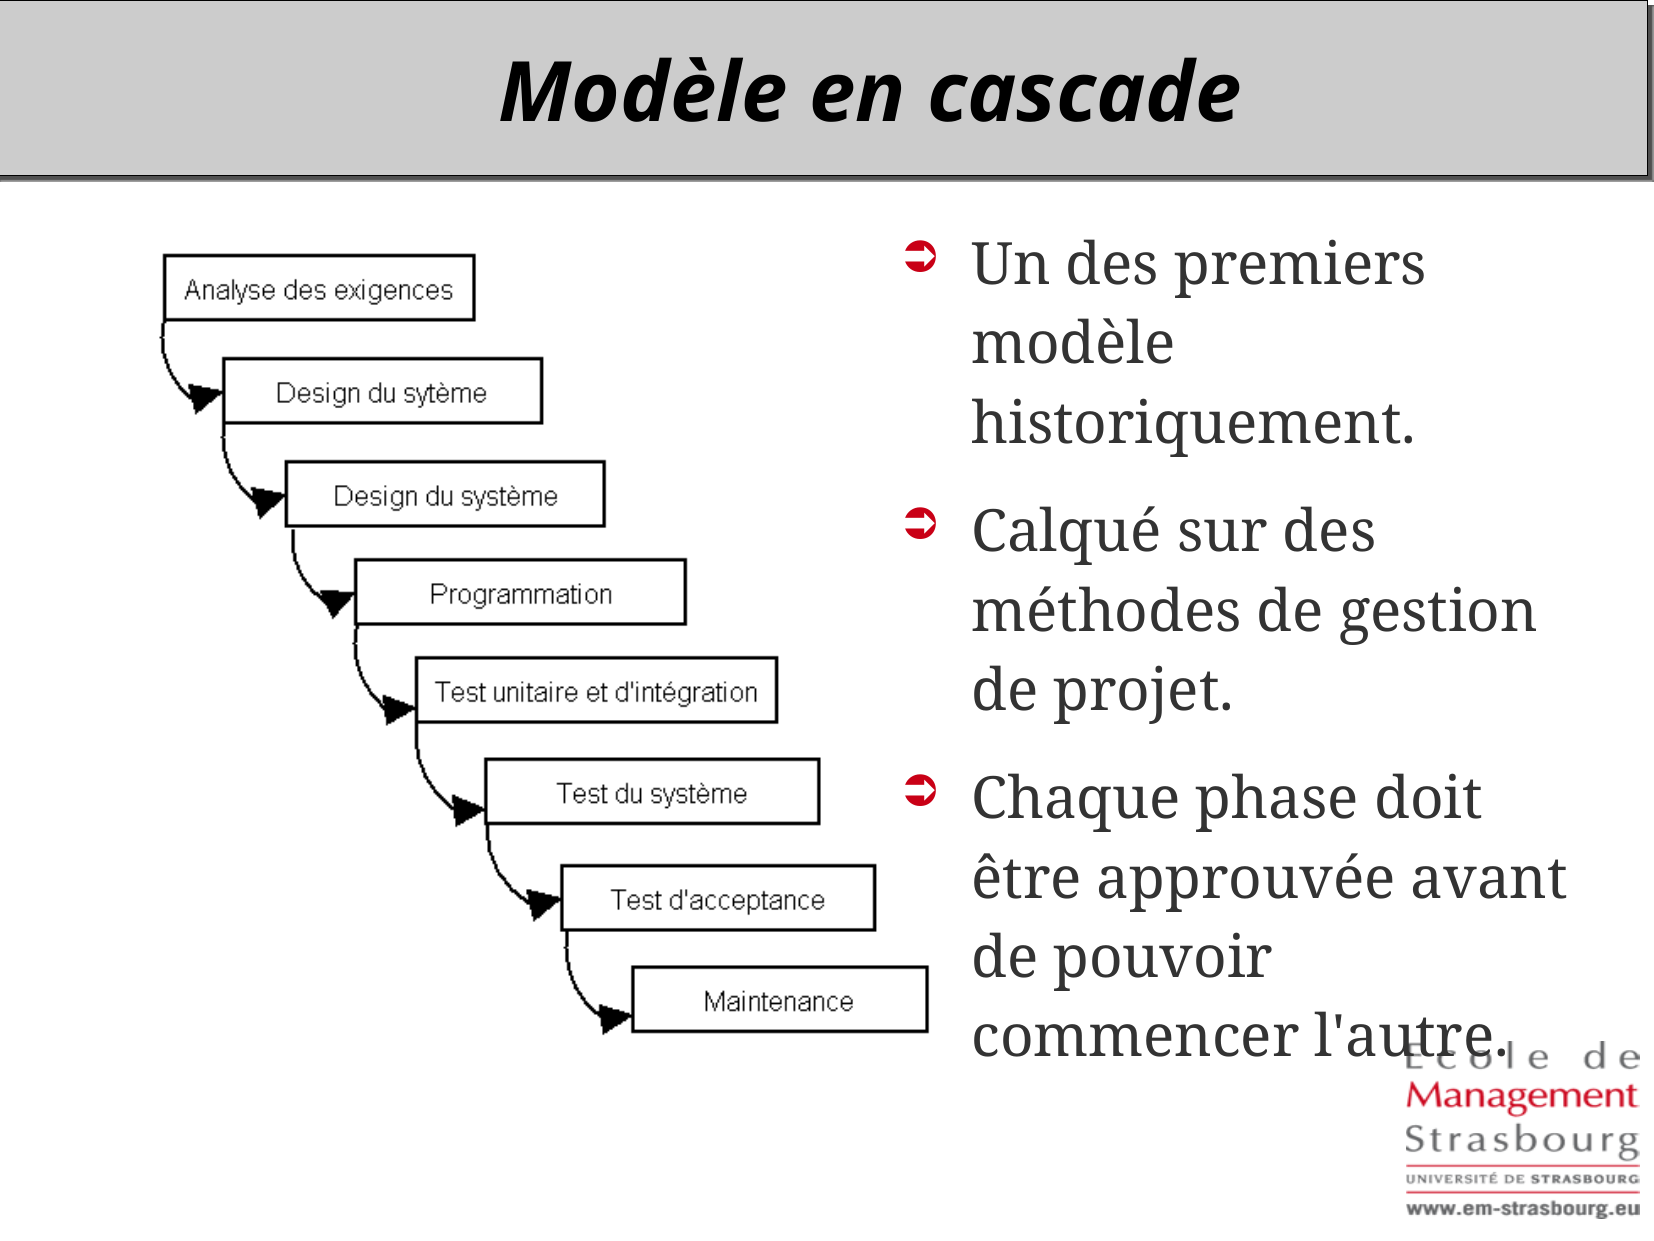

# Modèle en cascade
Un des premiers modèle historiquement.
Calqué sur des méthodes de gestion de projet.
Chaque phase doit être approuvée avant de pouvoir commencer l'autre.